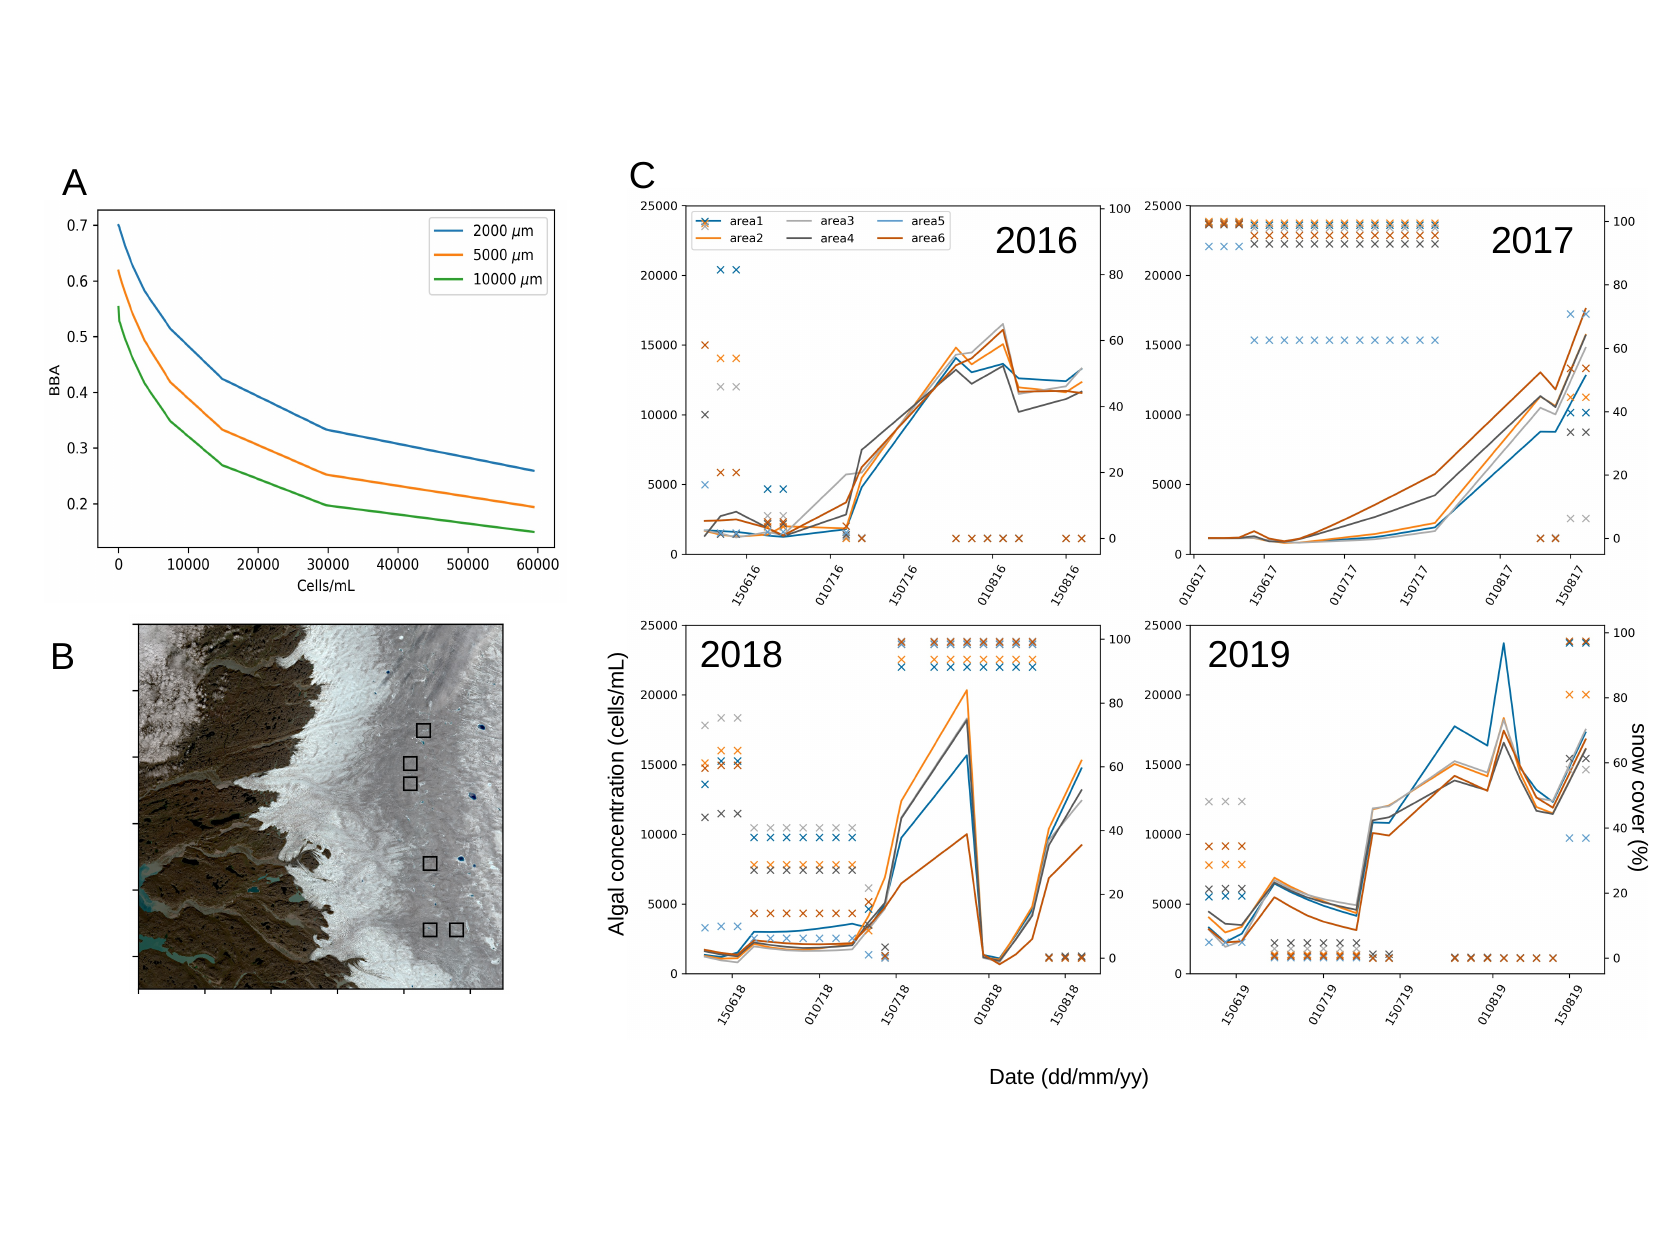

C
A
2016
2017
2018
2019
B
Algal concentration (cells/mL)
snow cover (%)
Date (dd/mm/yy)